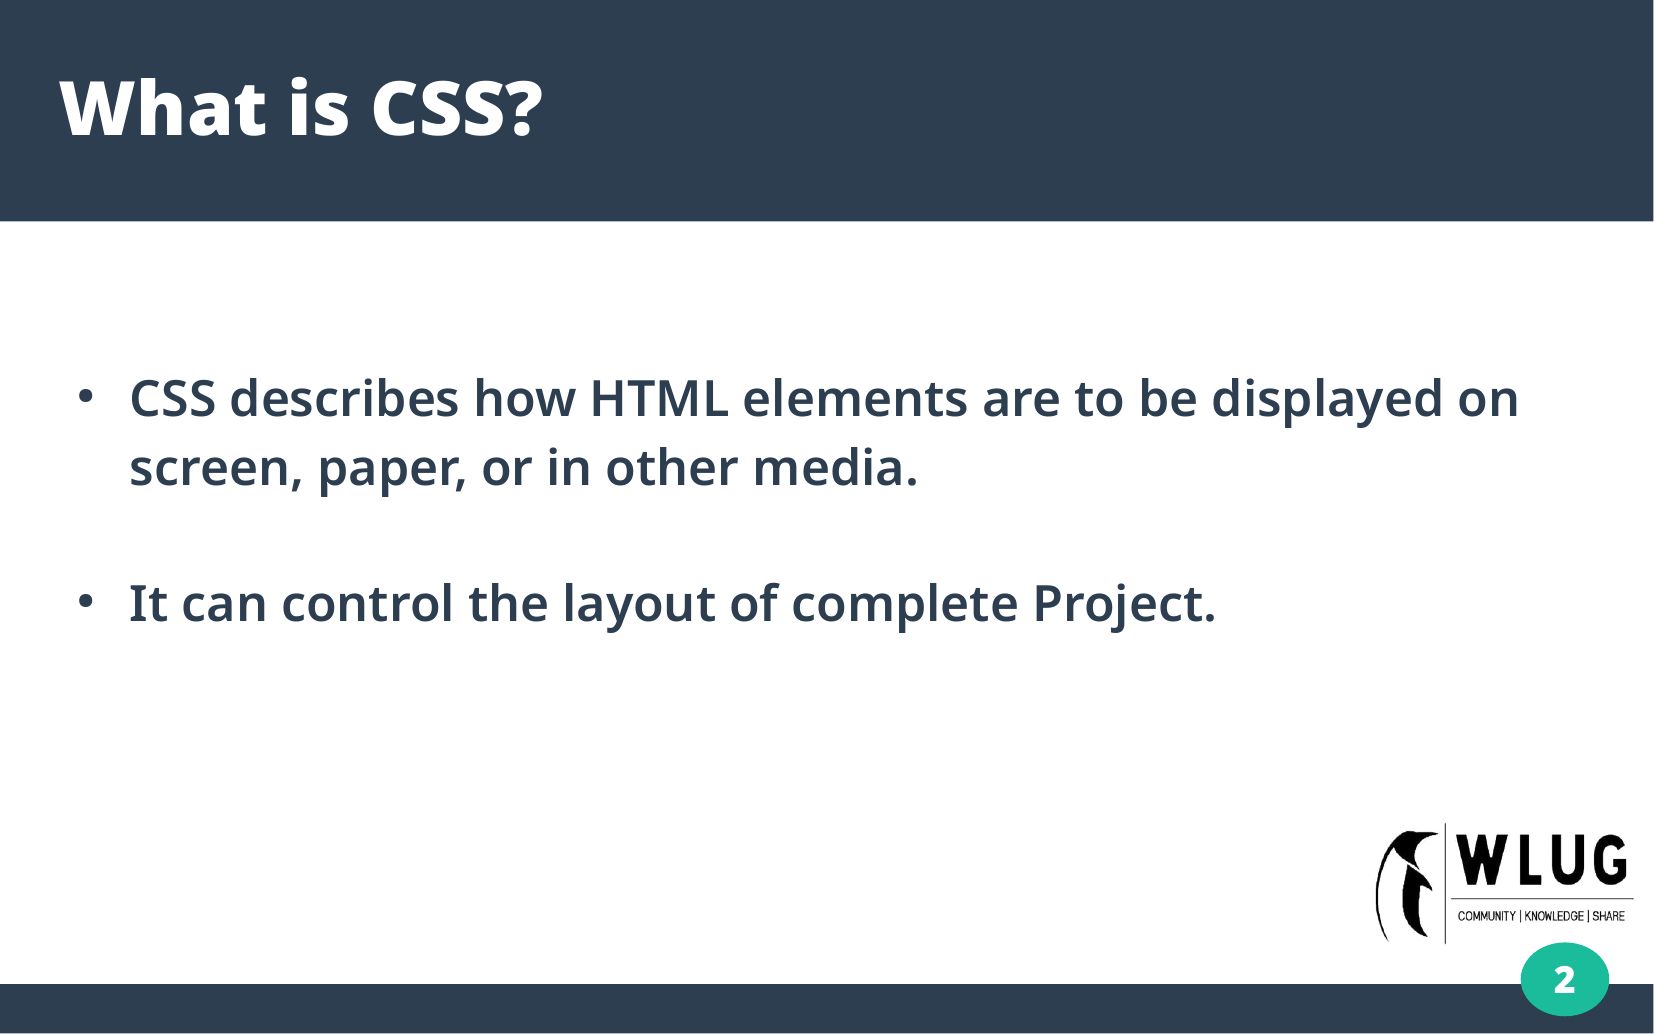

# What is CSS?
CSS describes how HTML elements are to be displayed on screen, paper, or in other media.
It can control the layout of complete Project.
2